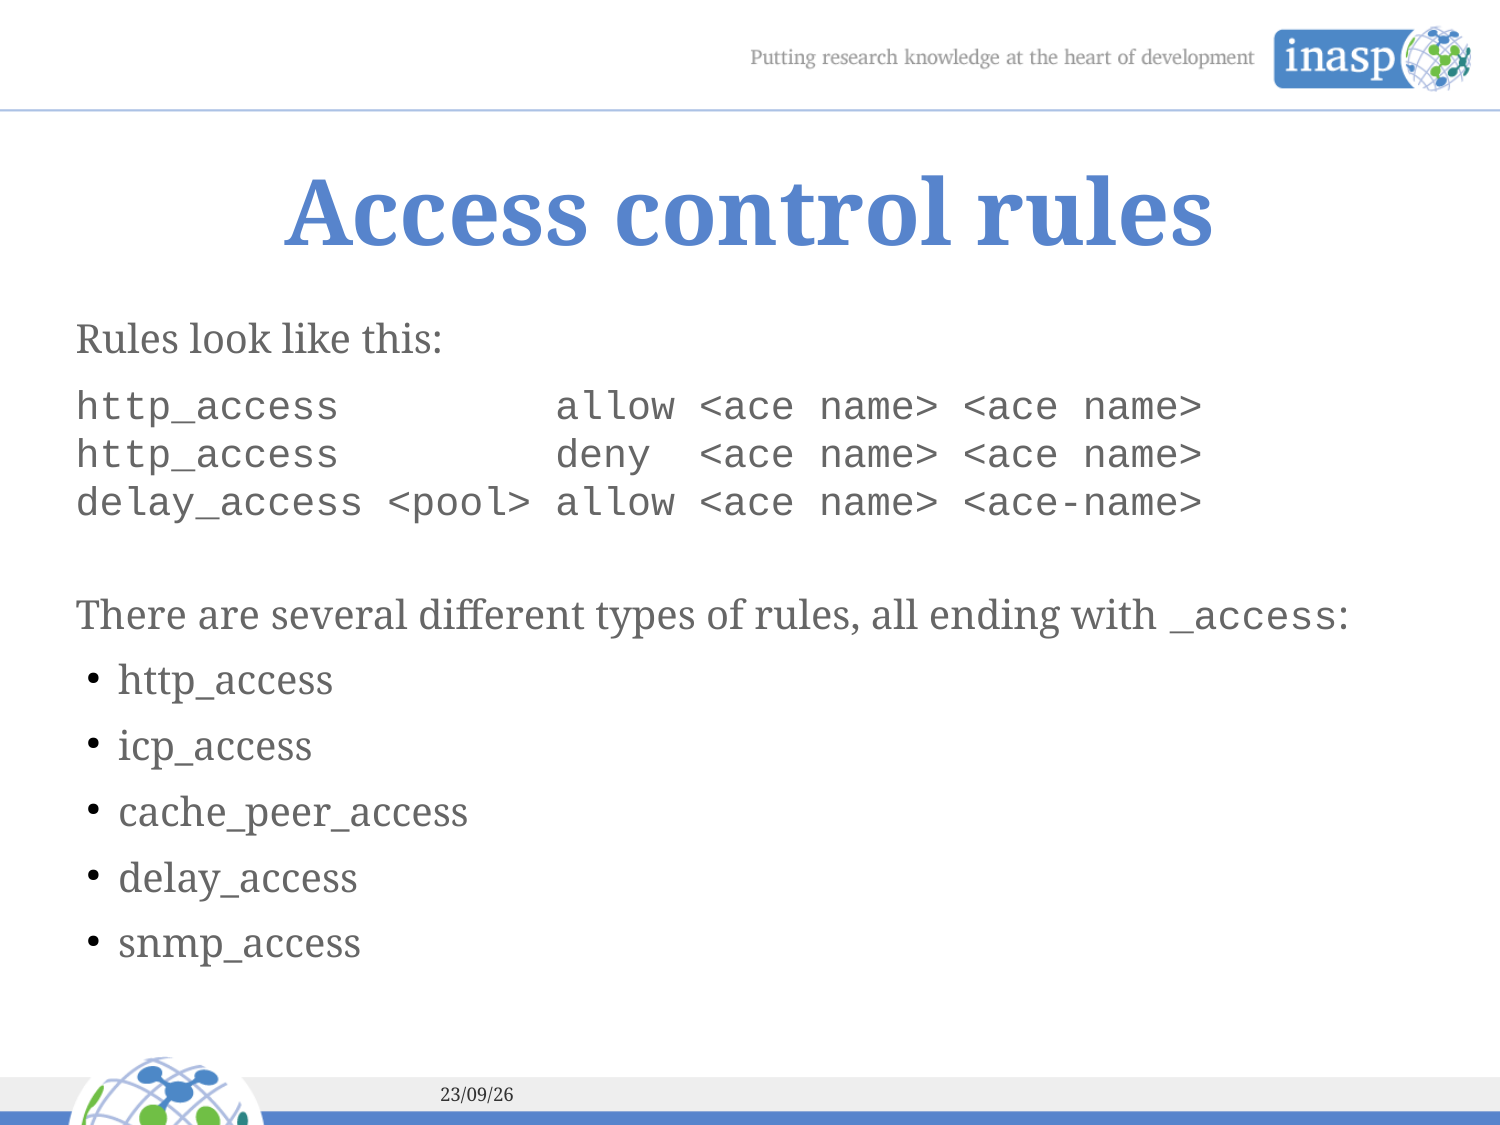

# Access control rules
Rules look like this:
http_access allow <ace name> <ace name>
http_access deny <ace name> <ace name>
delay_access <pool> allow <ace name> <ace-name>
There are several different types of rules, all ending with _access:
http_access
icp_access
cache_peer_access
delay_access
snmp_access